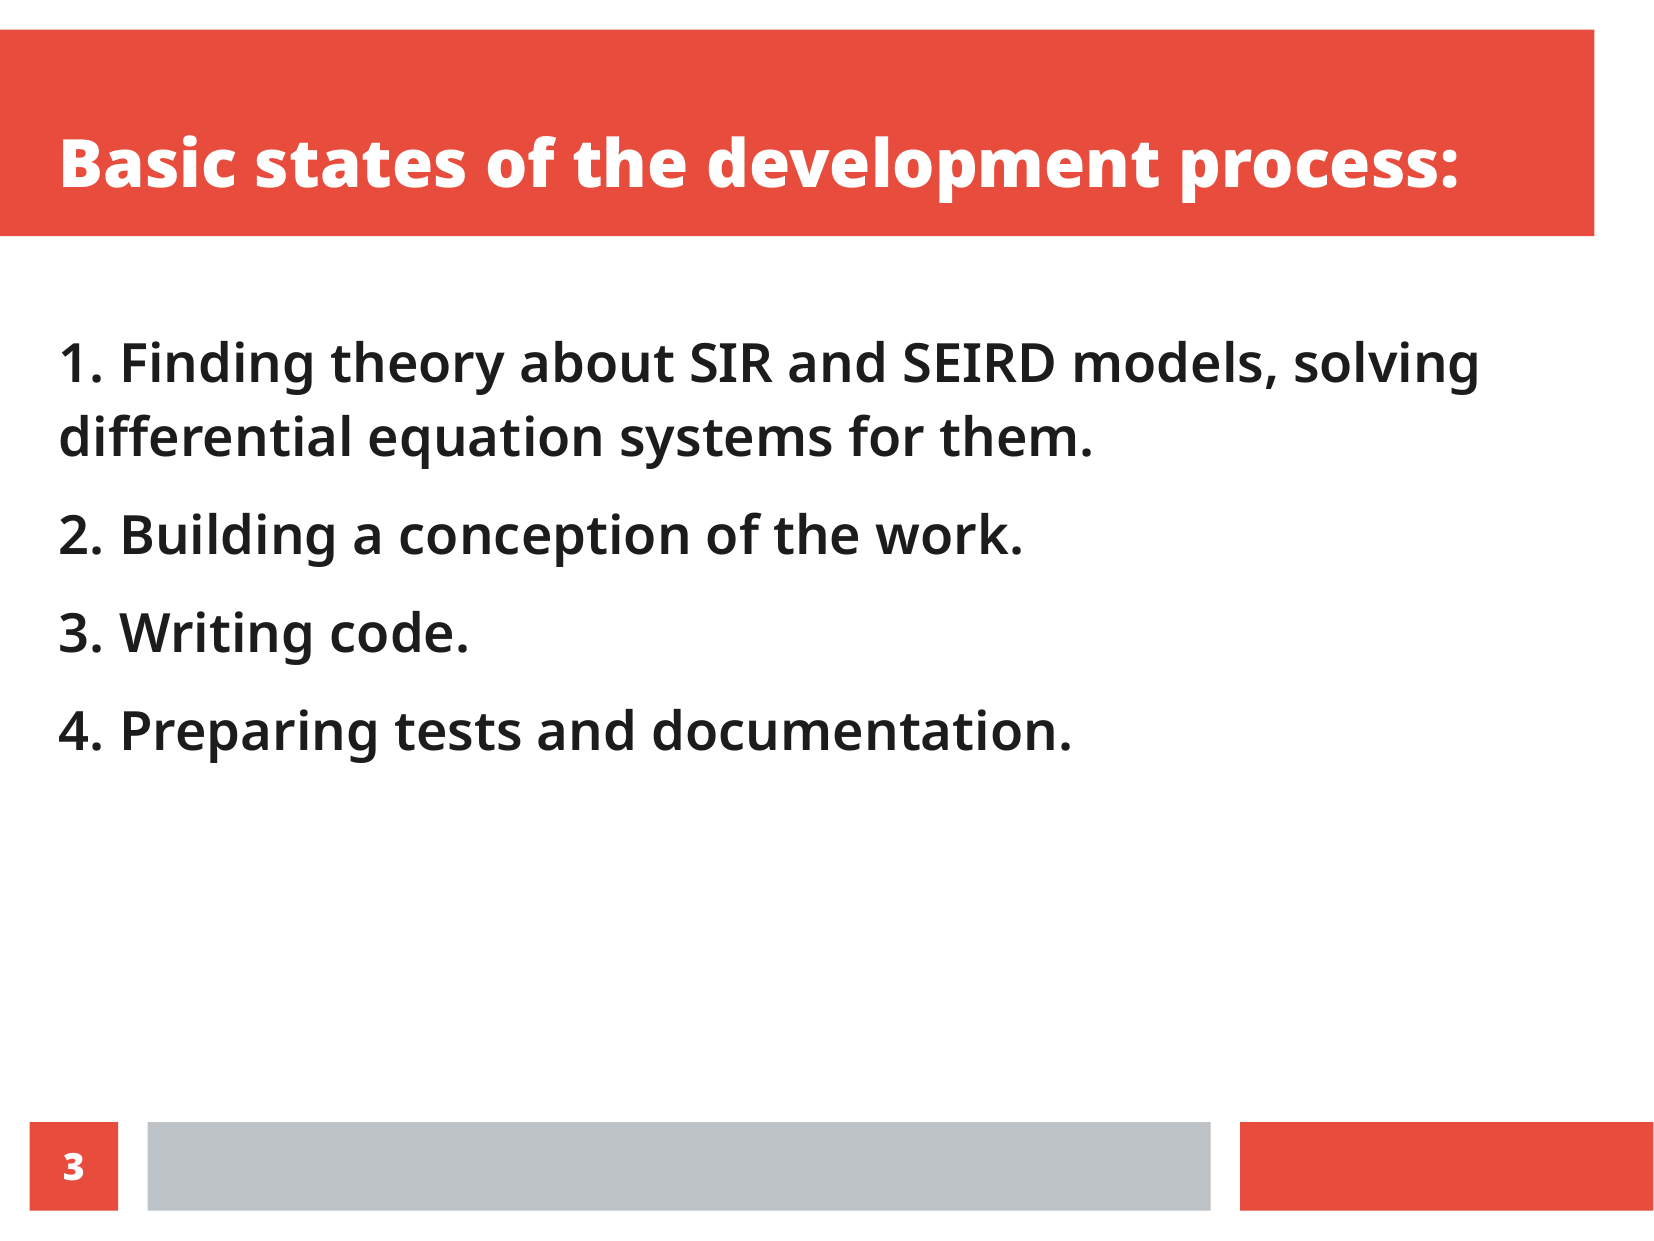

# Basic states of the development process:
1. Finding theory about SIR and SEIRD models, solving differential equation systems for them.
2. Building a conception of the work.
3. Writing code.
4. Preparing tests and documentation.
3